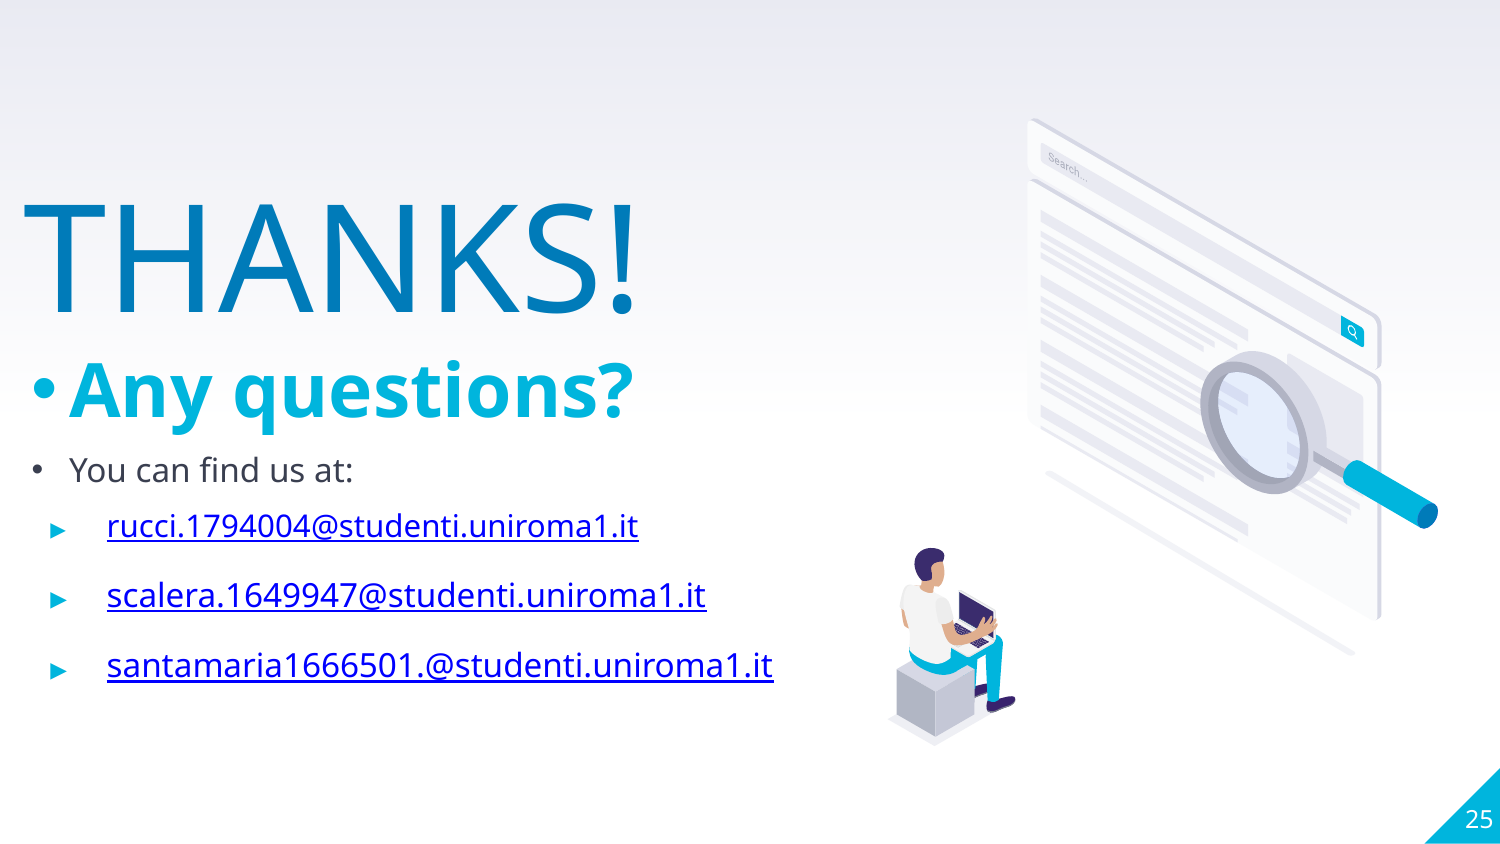

# THANKS!
Any questions?
You can find us at:
rucci.1794004@studenti.uniroma1.it
scalera.1649947@studenti.uniroma1.it
santamaria1666501.@studenti.uniroma1.it